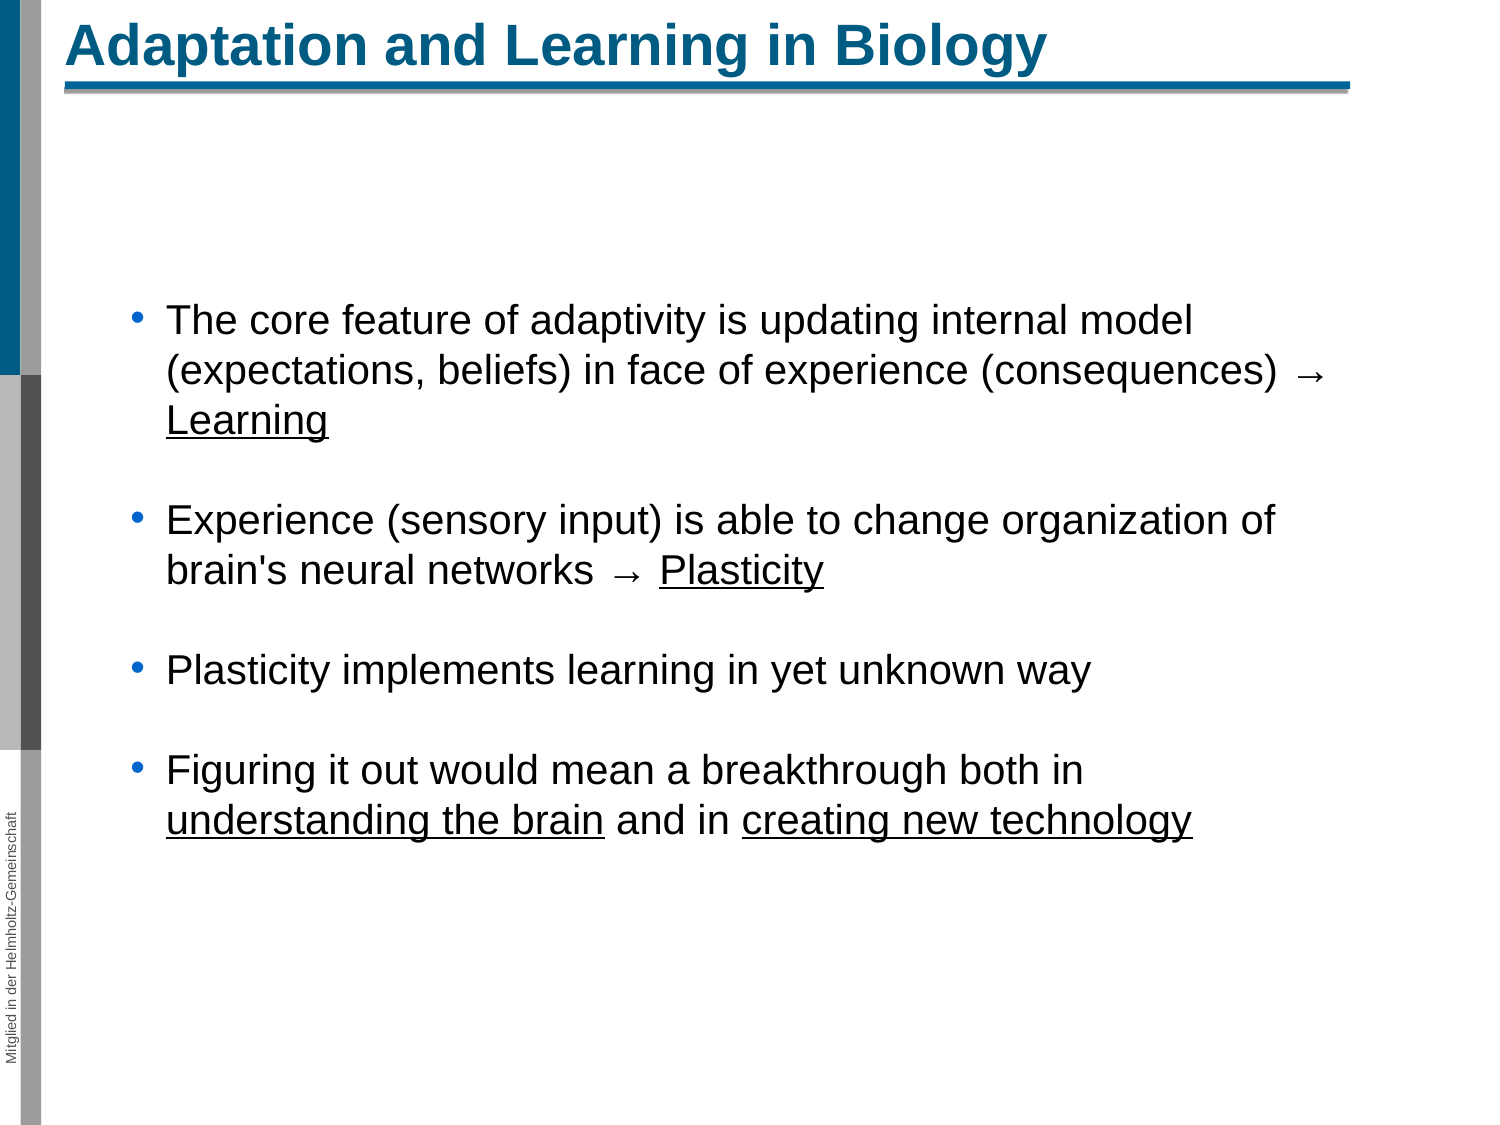

Adaptation and Learning in Biology
The core feature of adaptivity is updating internal model (expectations, beliefs) in face of experience (consequences) → Learning
Experience (sensory input) is able to change organization of brain's neural networks → Plasticity
Plasticity implements learning in yet unknown way
Figuring it out would mean a breakthrough both in understanding the brain and in creating new technology